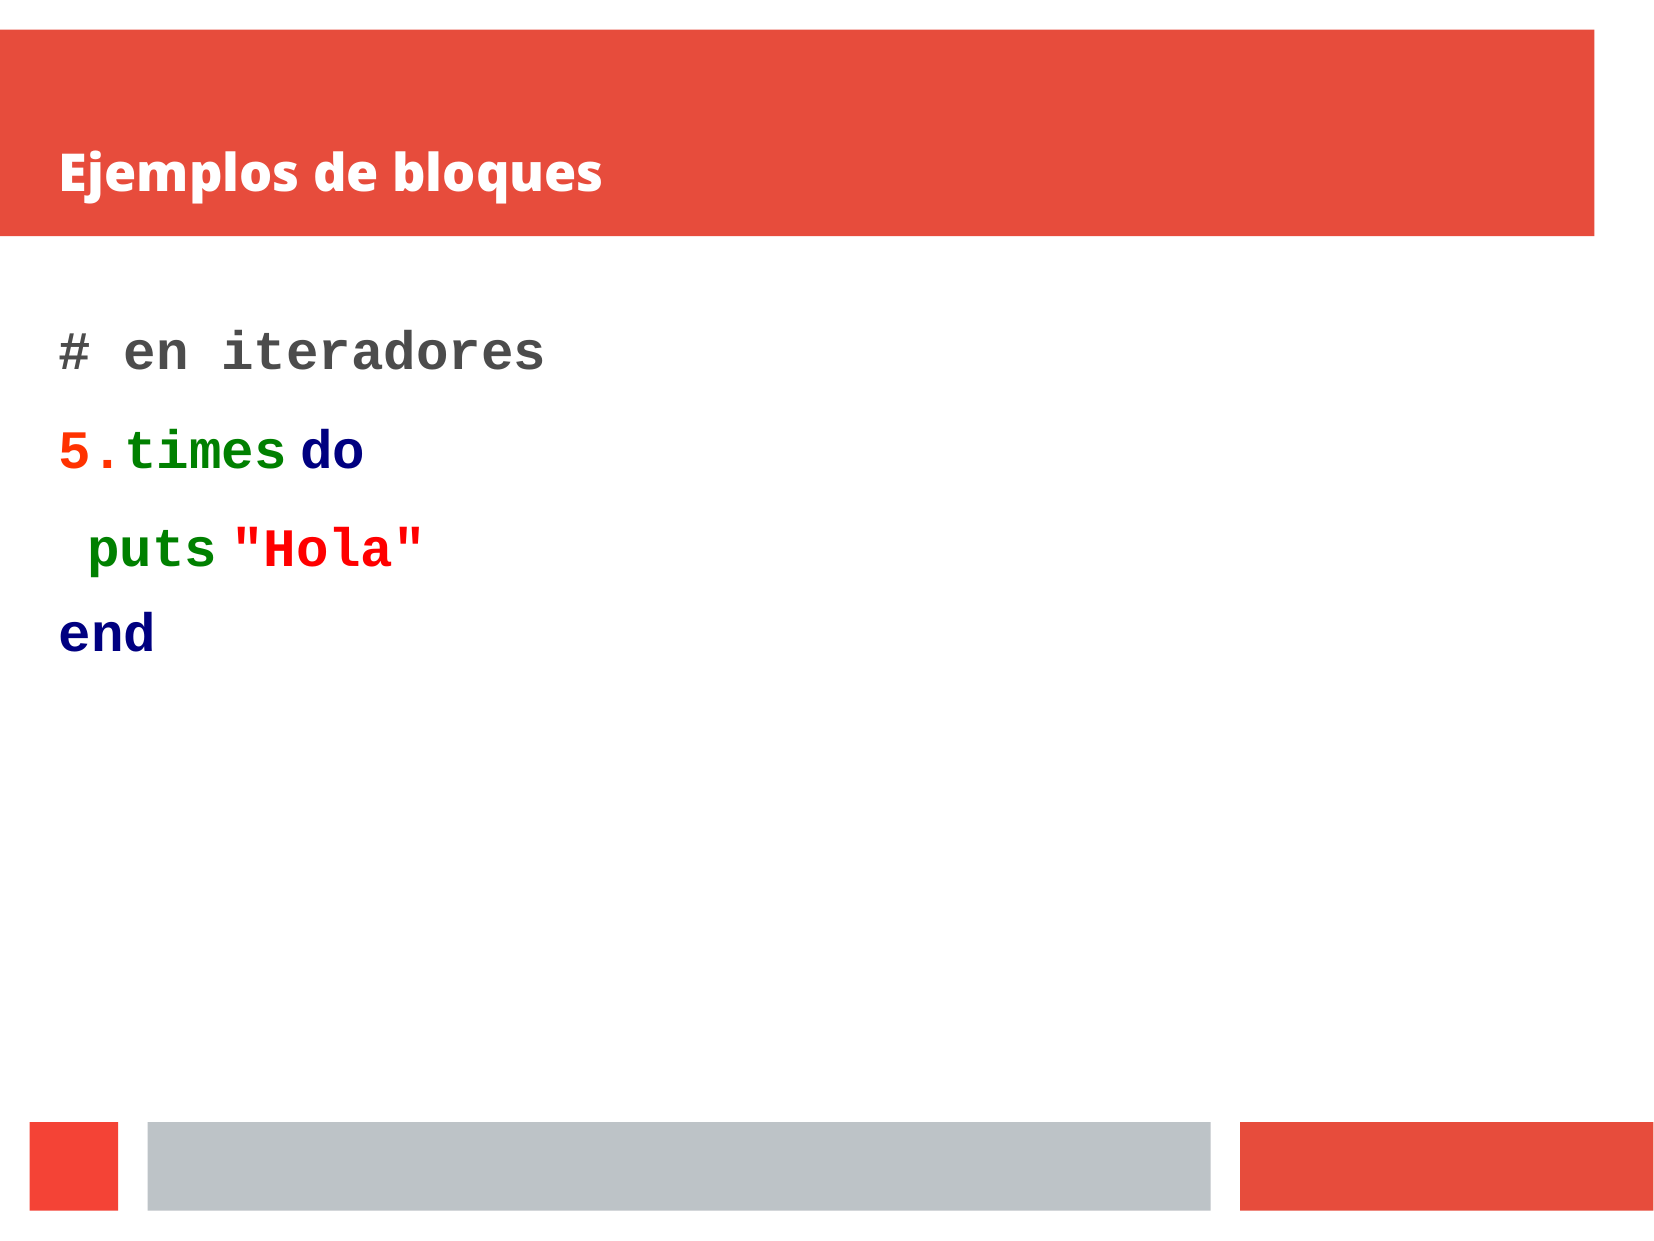

# Ejemplos de bloques
# en iteradores
5.times do
 puts "Hola"
end